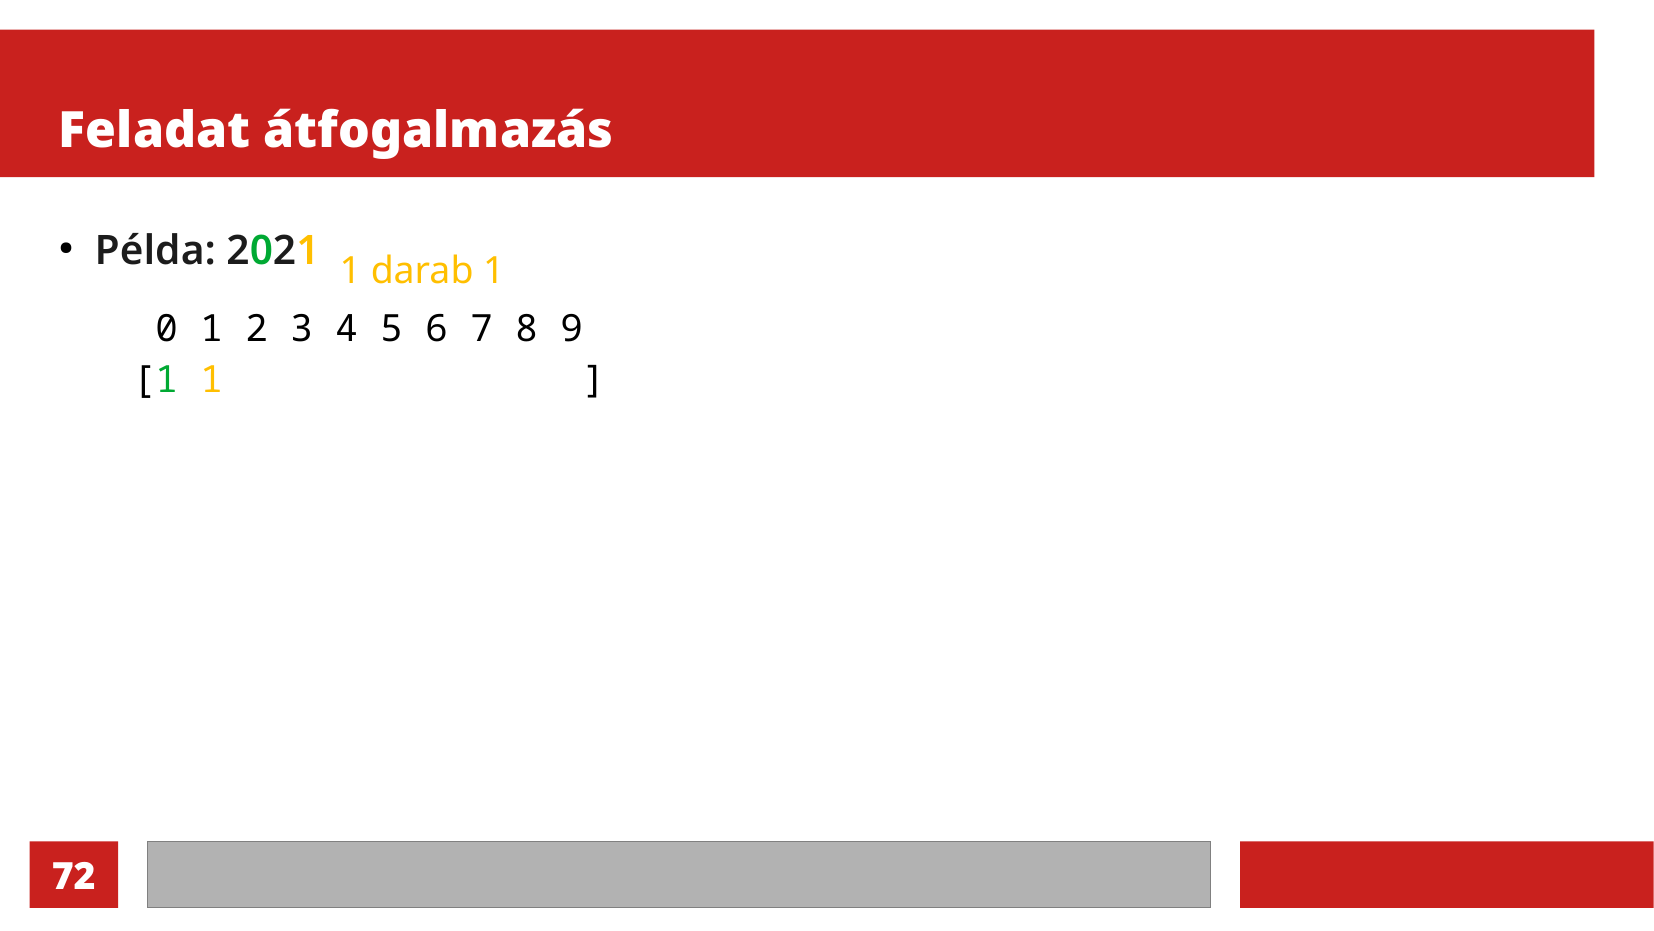

# Feladat átfogalmazás
Példa: 2021
1 darab 1
 0 1 2 3 4 5 6 7 8 9
[1 1 ]
72